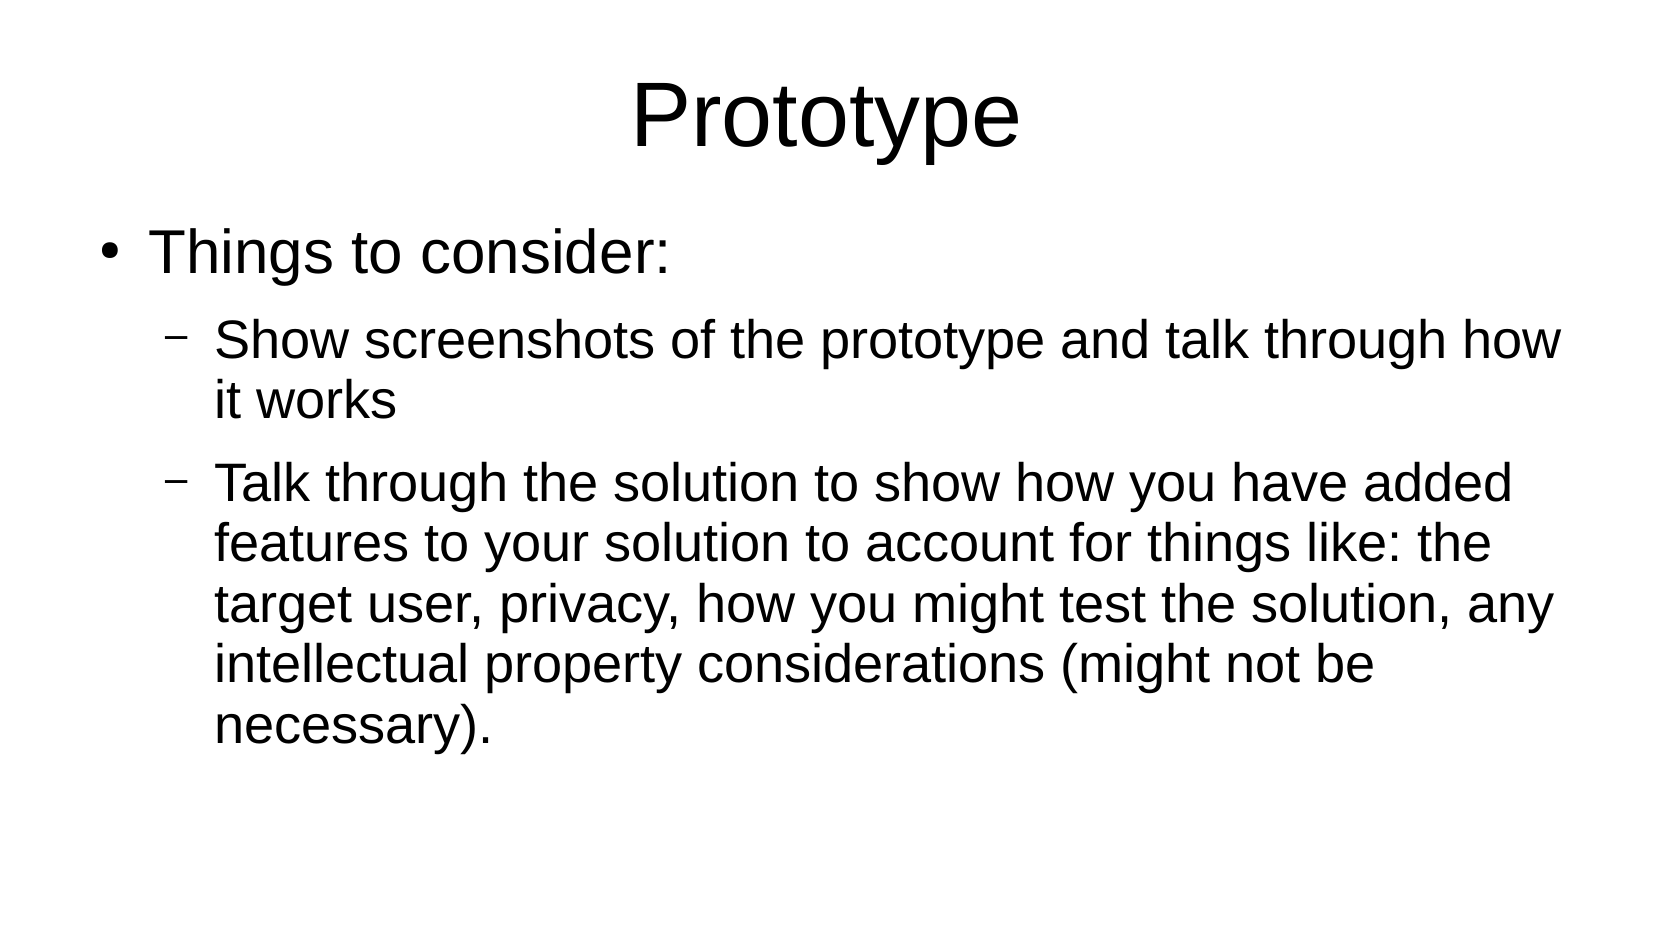

# Prototype
Things to consider:
Show screenshots of the prototype and talk through how it works
Talk through the solution to show how you have added features to your solution to account for things like: the target user, privacy, how you might test the solution, any intellectual property considerations (might not be necessary).